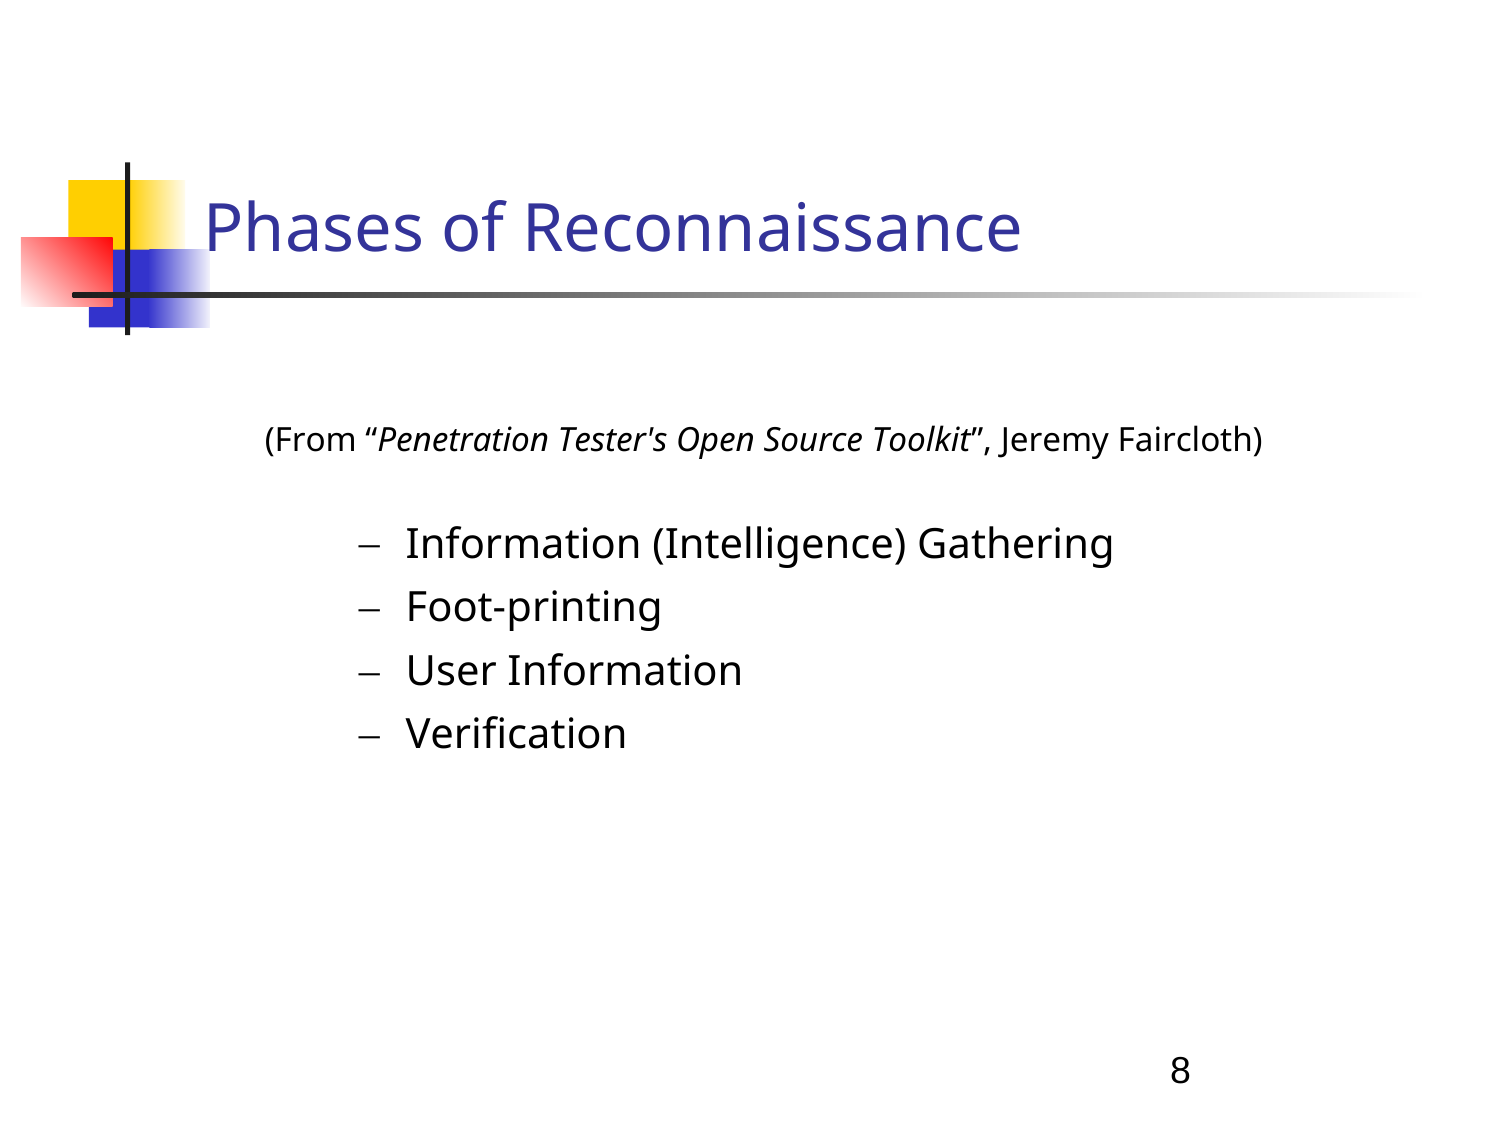

# Phases of Reconnaissance
(From “Penetration Tester's Open Source Toolkit”, Jeremy Faircloth)
Information (Intelligence) Gathering
Foot-printing
User Information
Verification
8